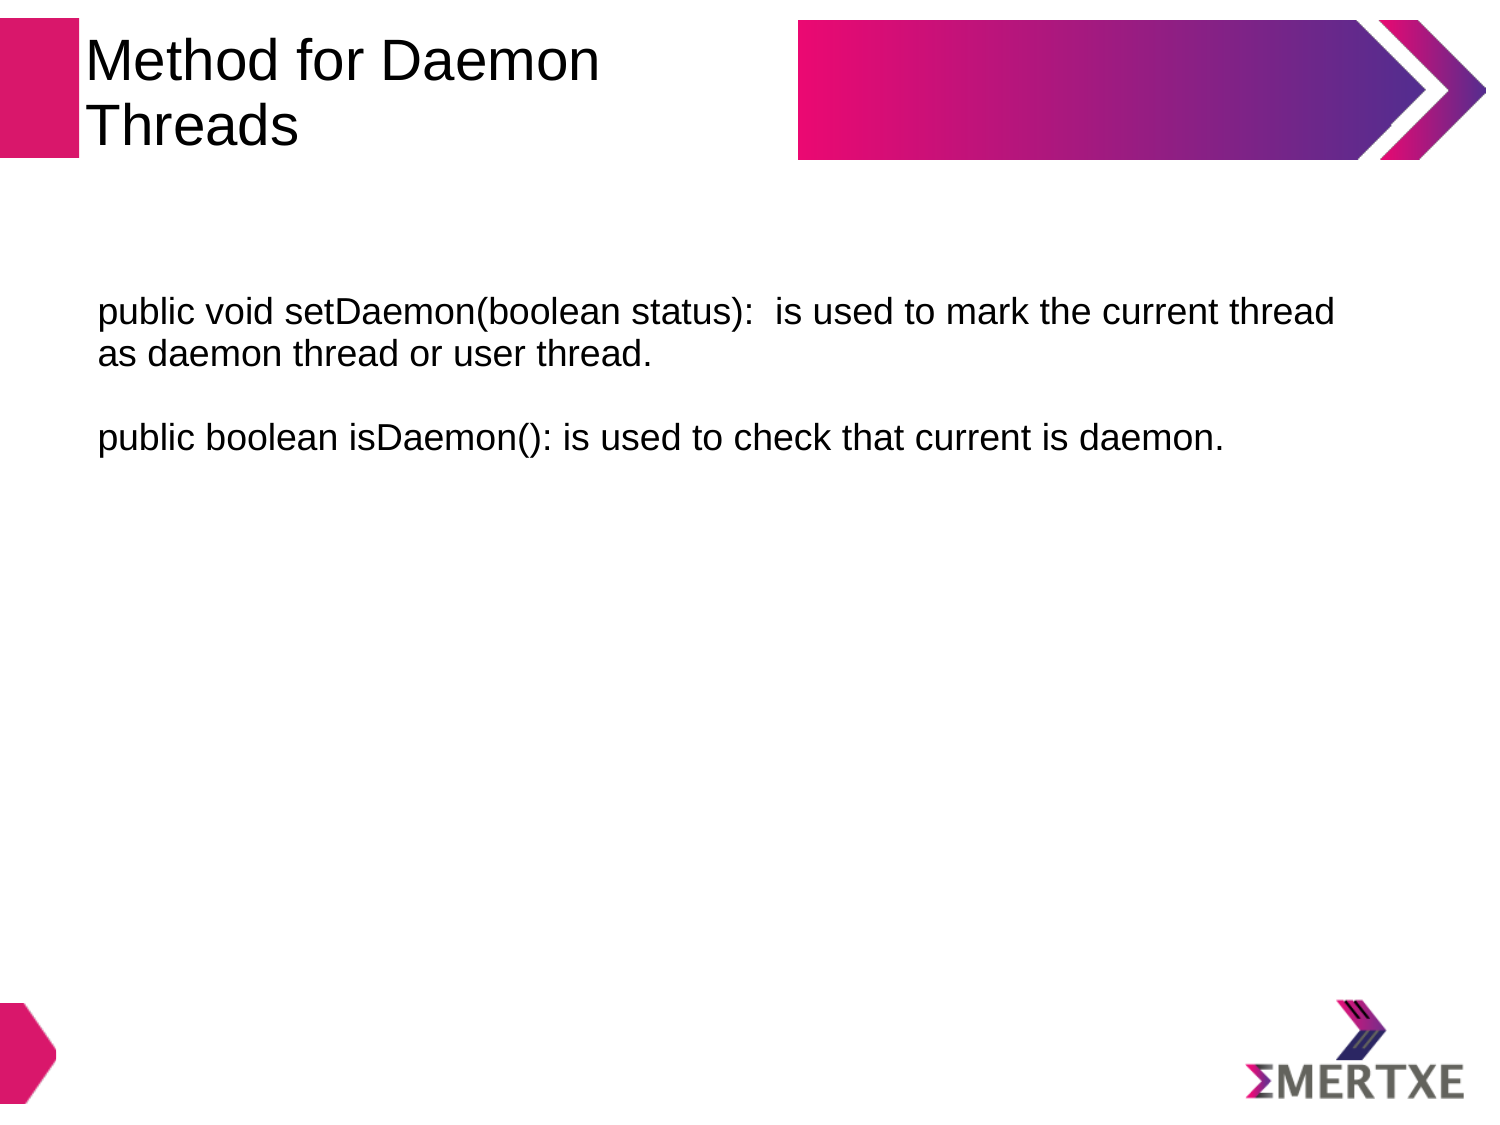

Method for Daemon Threads
public void setDaemon(boolean status): is used to mark the current thread as daemon thread or user thread.
public boolean isDaemon(): is used to check that current is daemon.